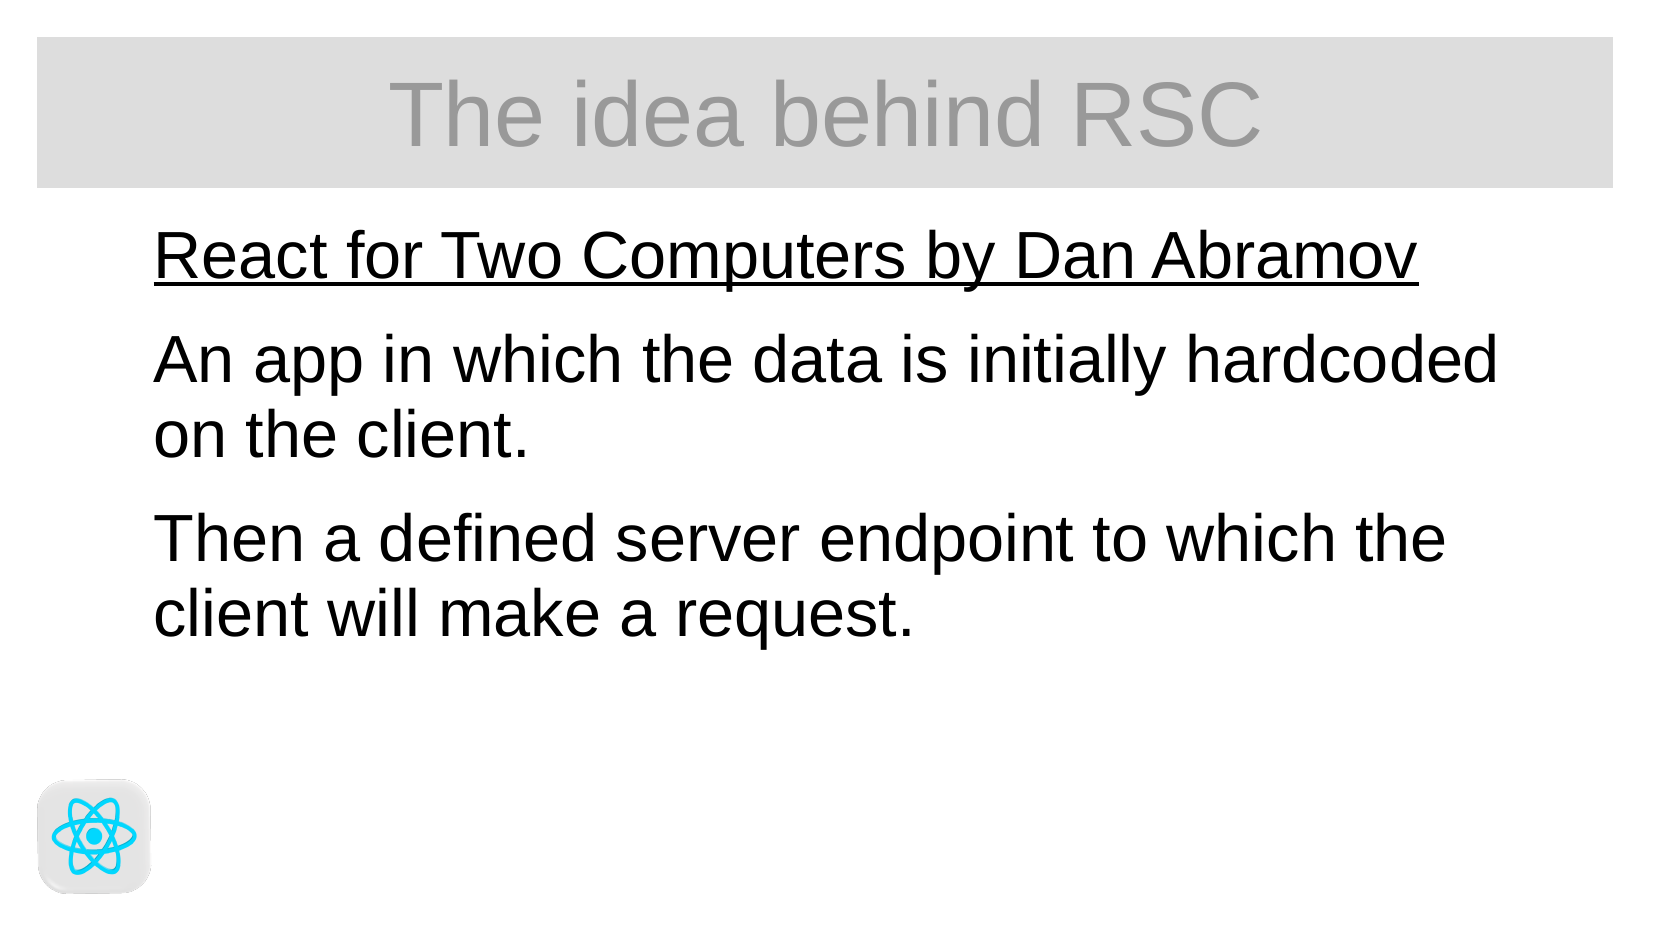

# The idea behind RSC
React for Two Computers by Dan Abramov
An app in which the data is initially hardcoded on the client.
Then a defined server endpoint to which the client will make a request.